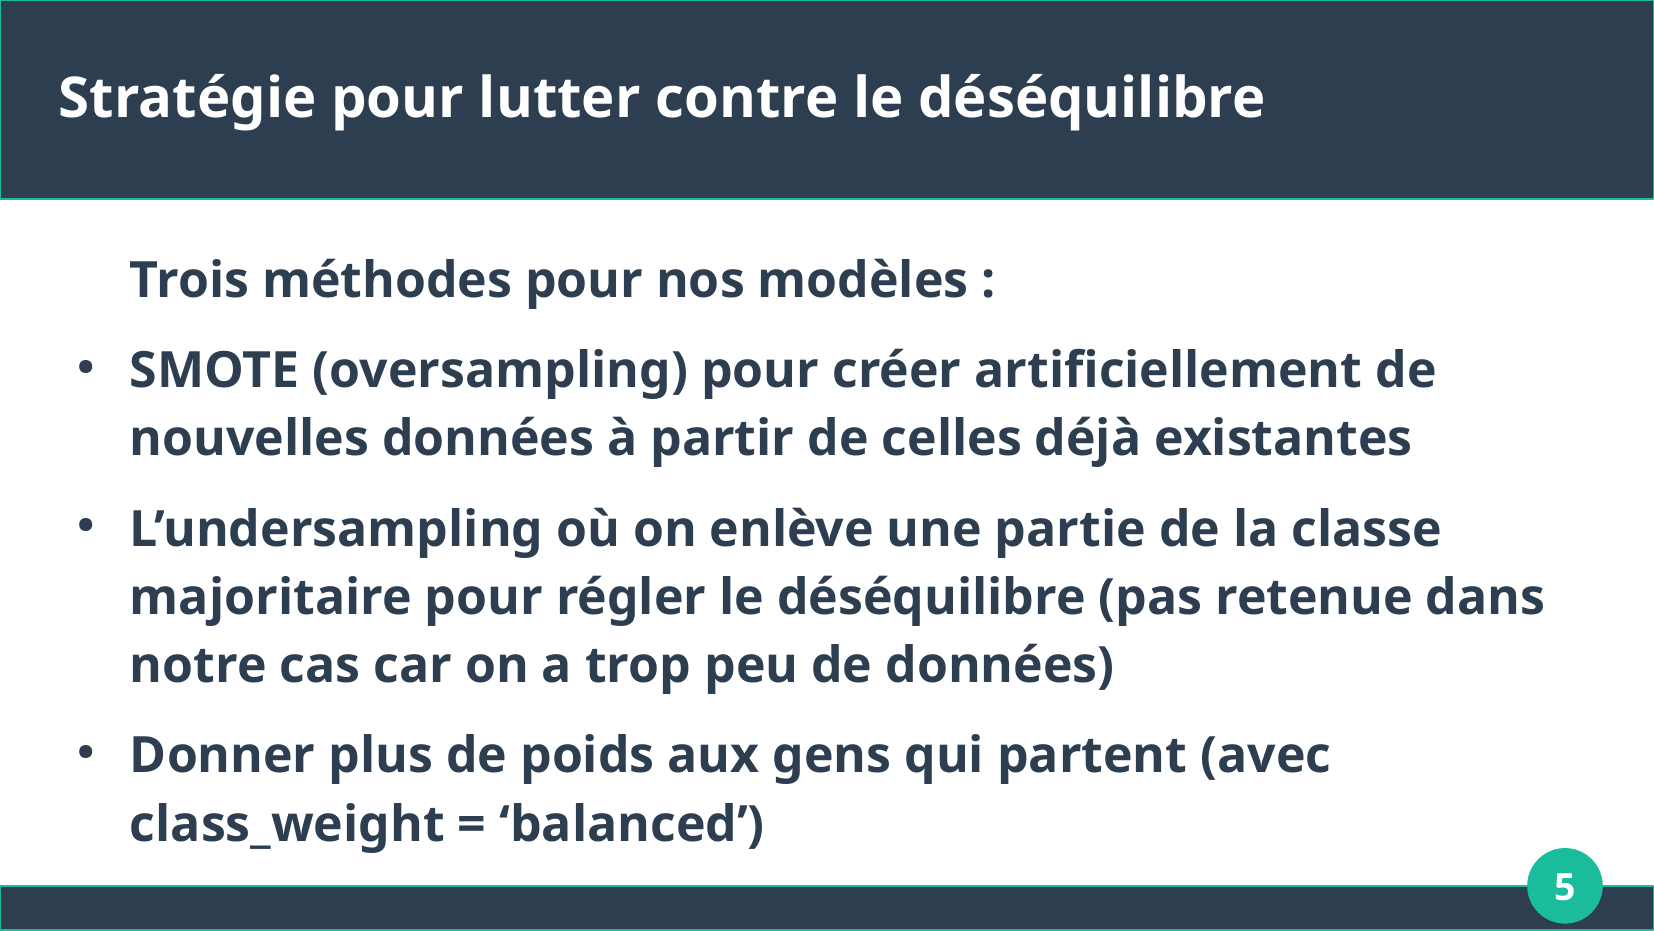

# Stratégie pour lutter contre le déséquilibre
Trois méthodes pour nos modèles :
SMOTE (oversampling) pour créer artificiellement de nouvelles données à partir de celles déjà existantes
L’undersampling où on enlève une partie de la classe majoritaire pour régler le déséquilibre (pas retenue dans notre cas car on a trop peu de données)
Donner plus de poids aux gens qui partent (avec class_weight = ‘balanced’)
5